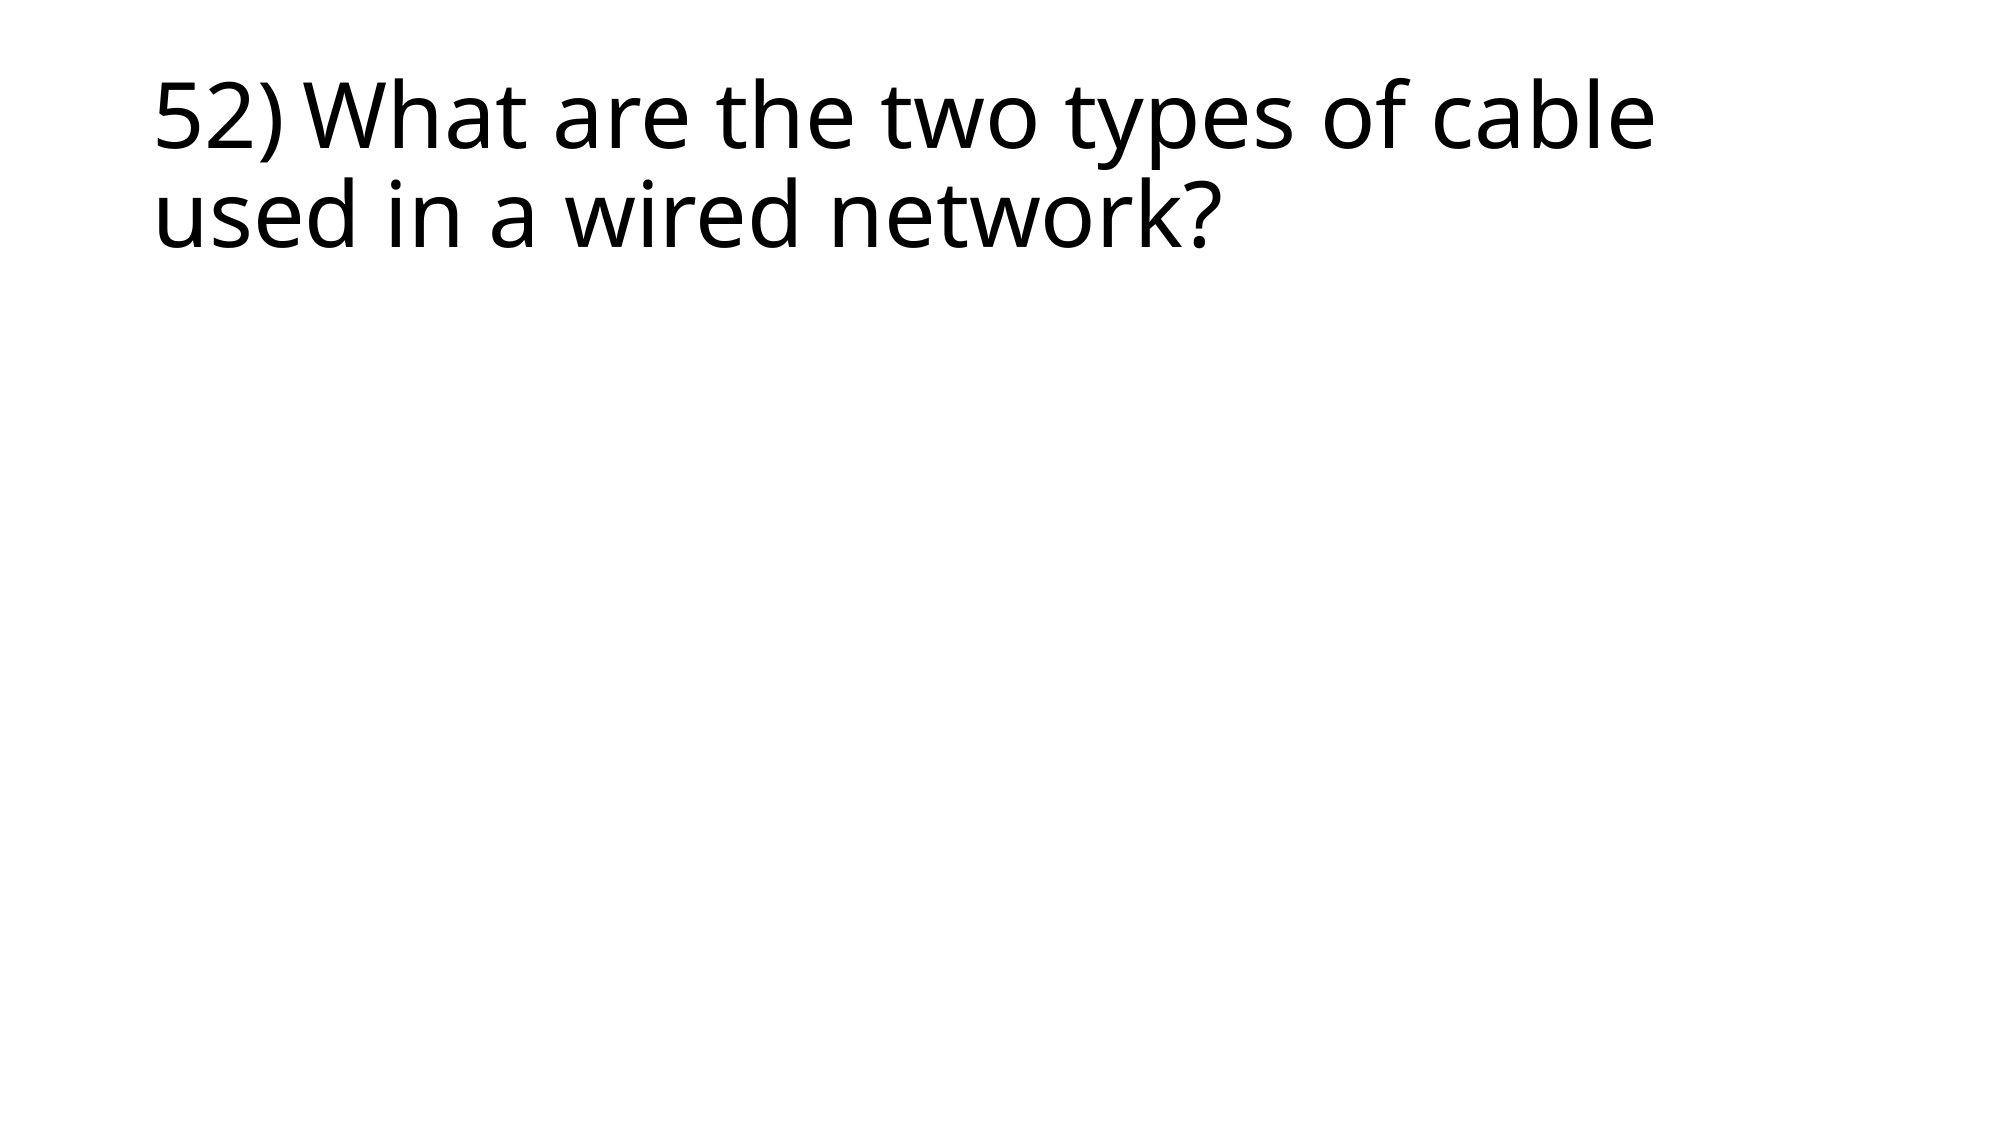

# 52)	What are the two types of cable used in a wired network?